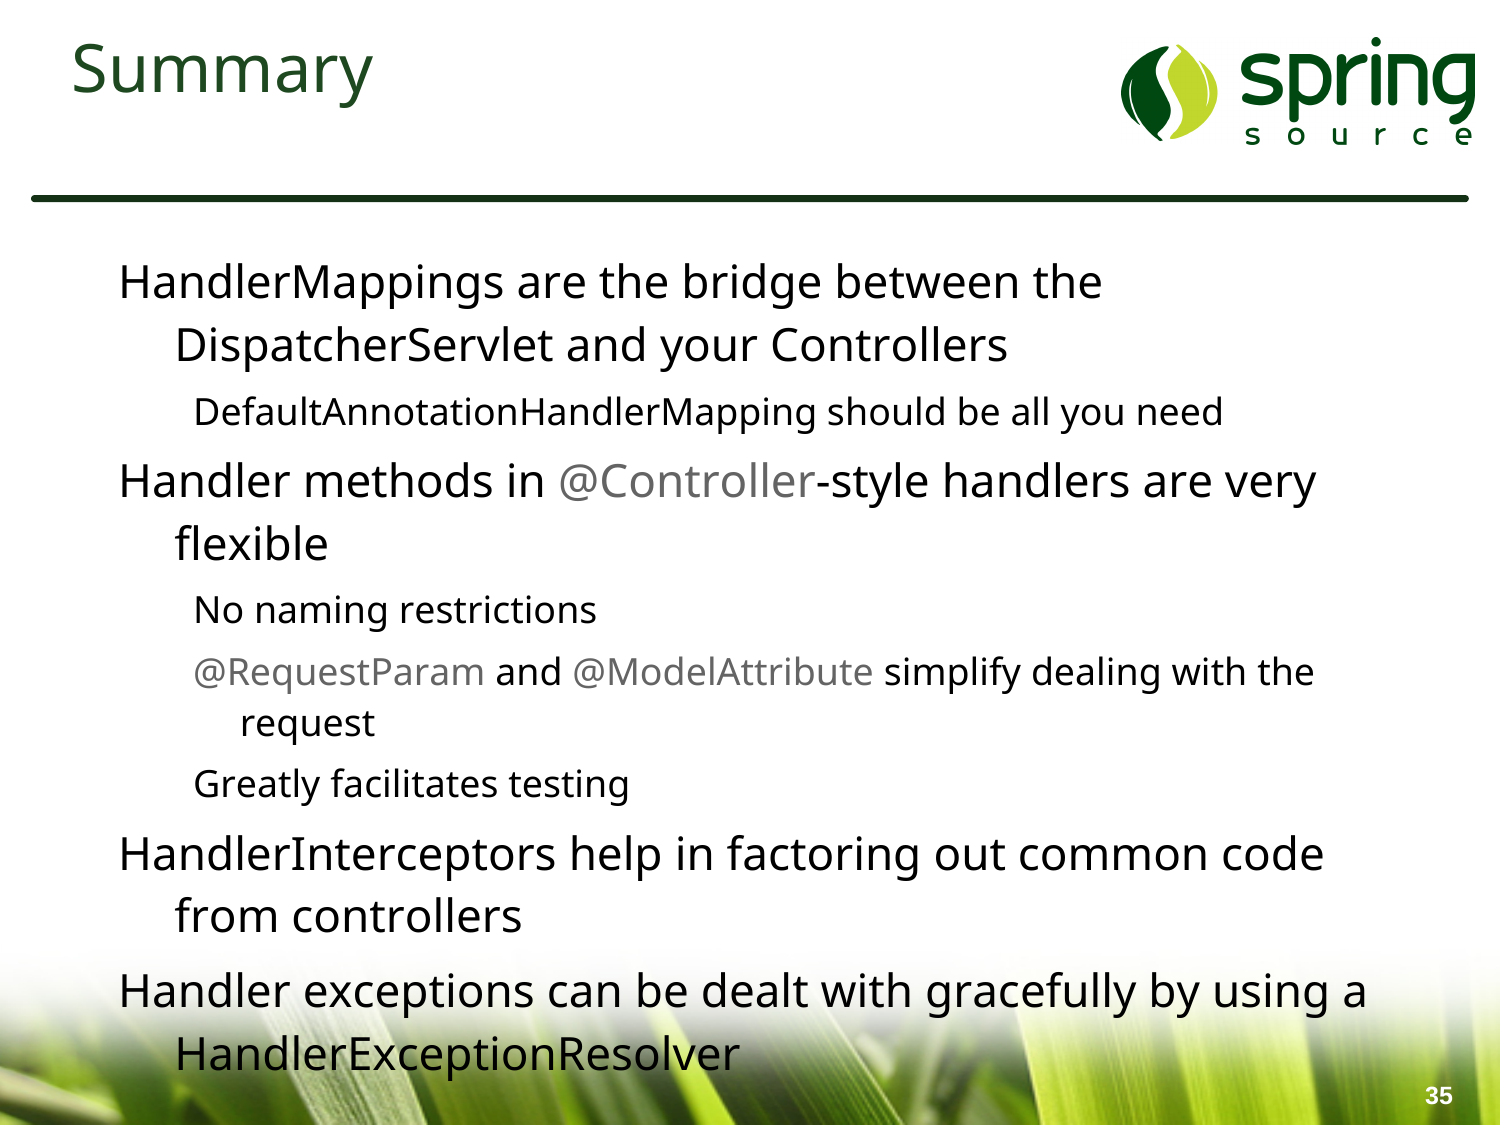

# Summary
HandlerMappings are the bridge between the DispatcherServlet and your Controllers
DefaultAnnotationHandlerMapping should be all you need
Handler methods in @Controller-style handlers are very flexible
No naming restrictions
@RequestParam and @ModelAttribute simplify dealing with the request
Greatly facilitates testing
HandlerInterceptors help in factoring out common code from controllers
Handler exceptions can be dealt with gracefully by using a HandlerExceptionResolver